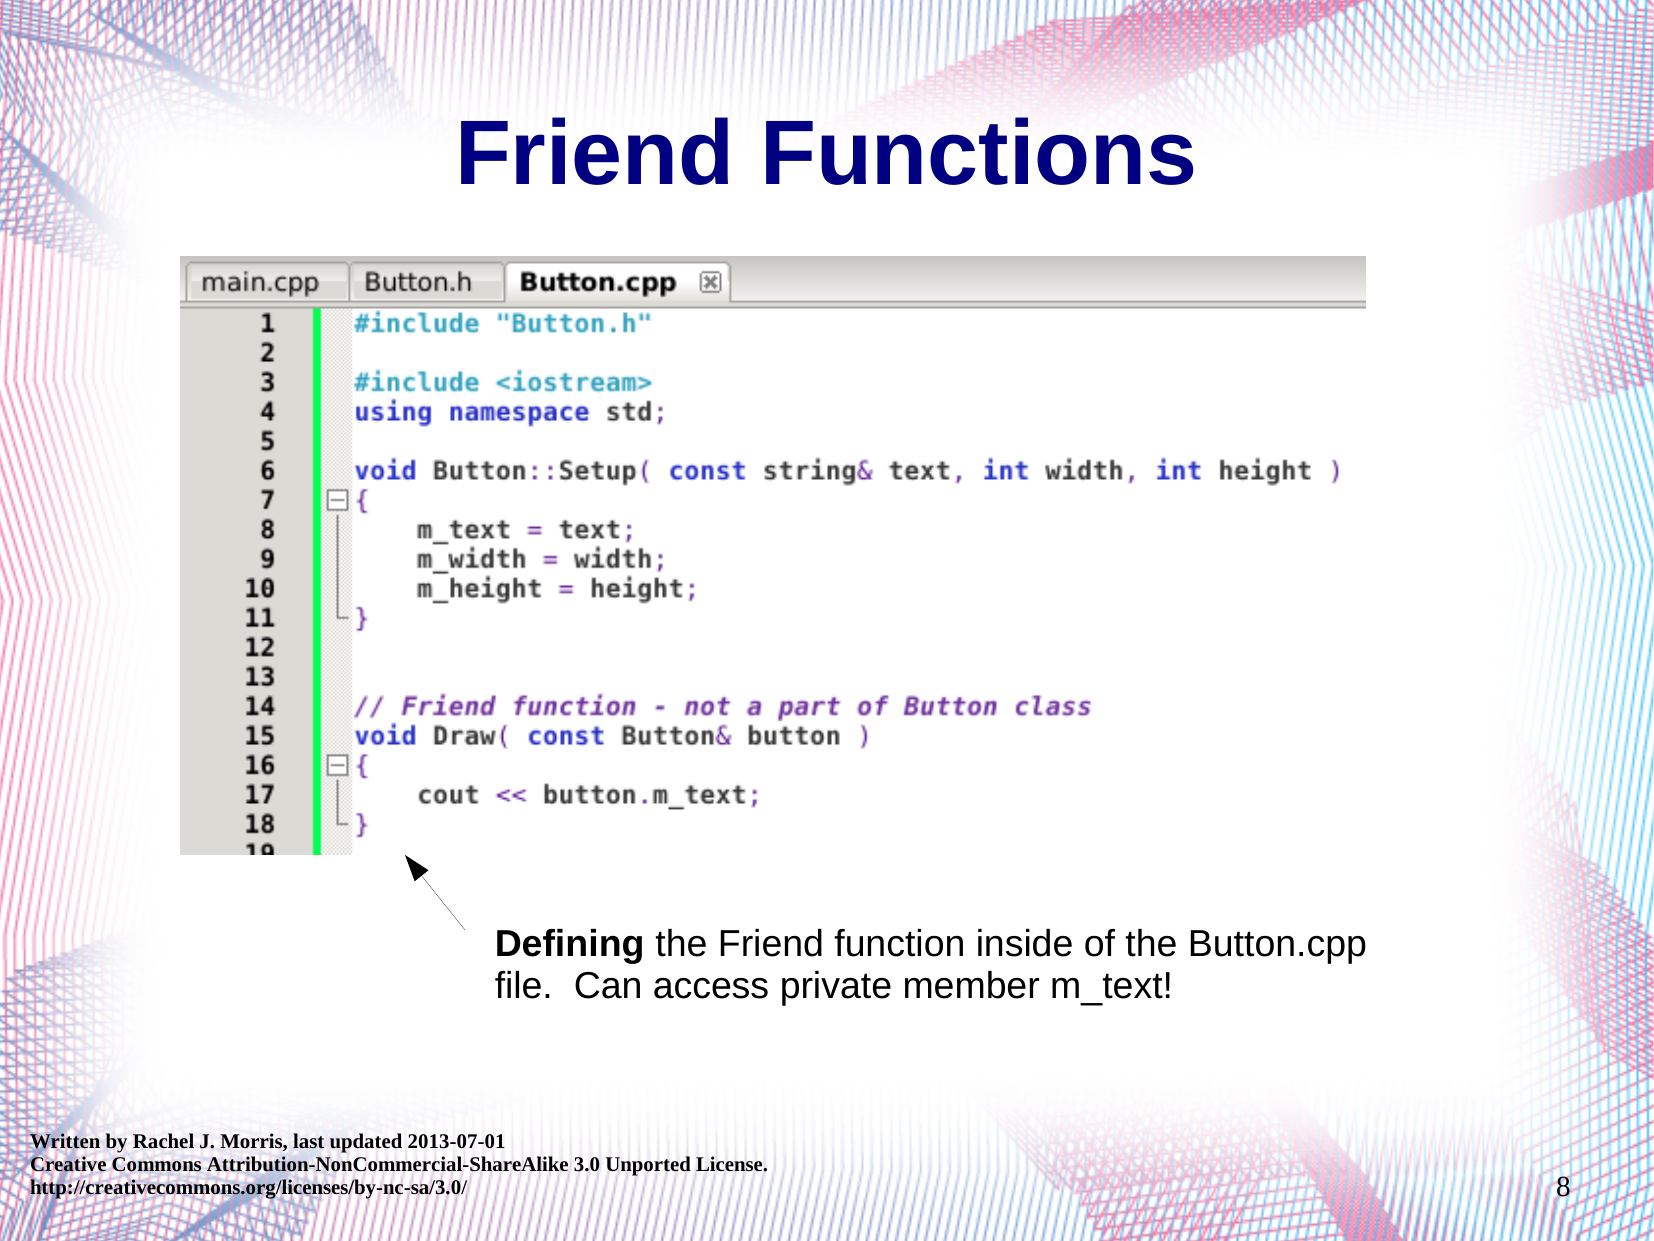

# Friend Functions
Defining the Friend function inside of the Button.cpp file. Can access private member m_text!
8